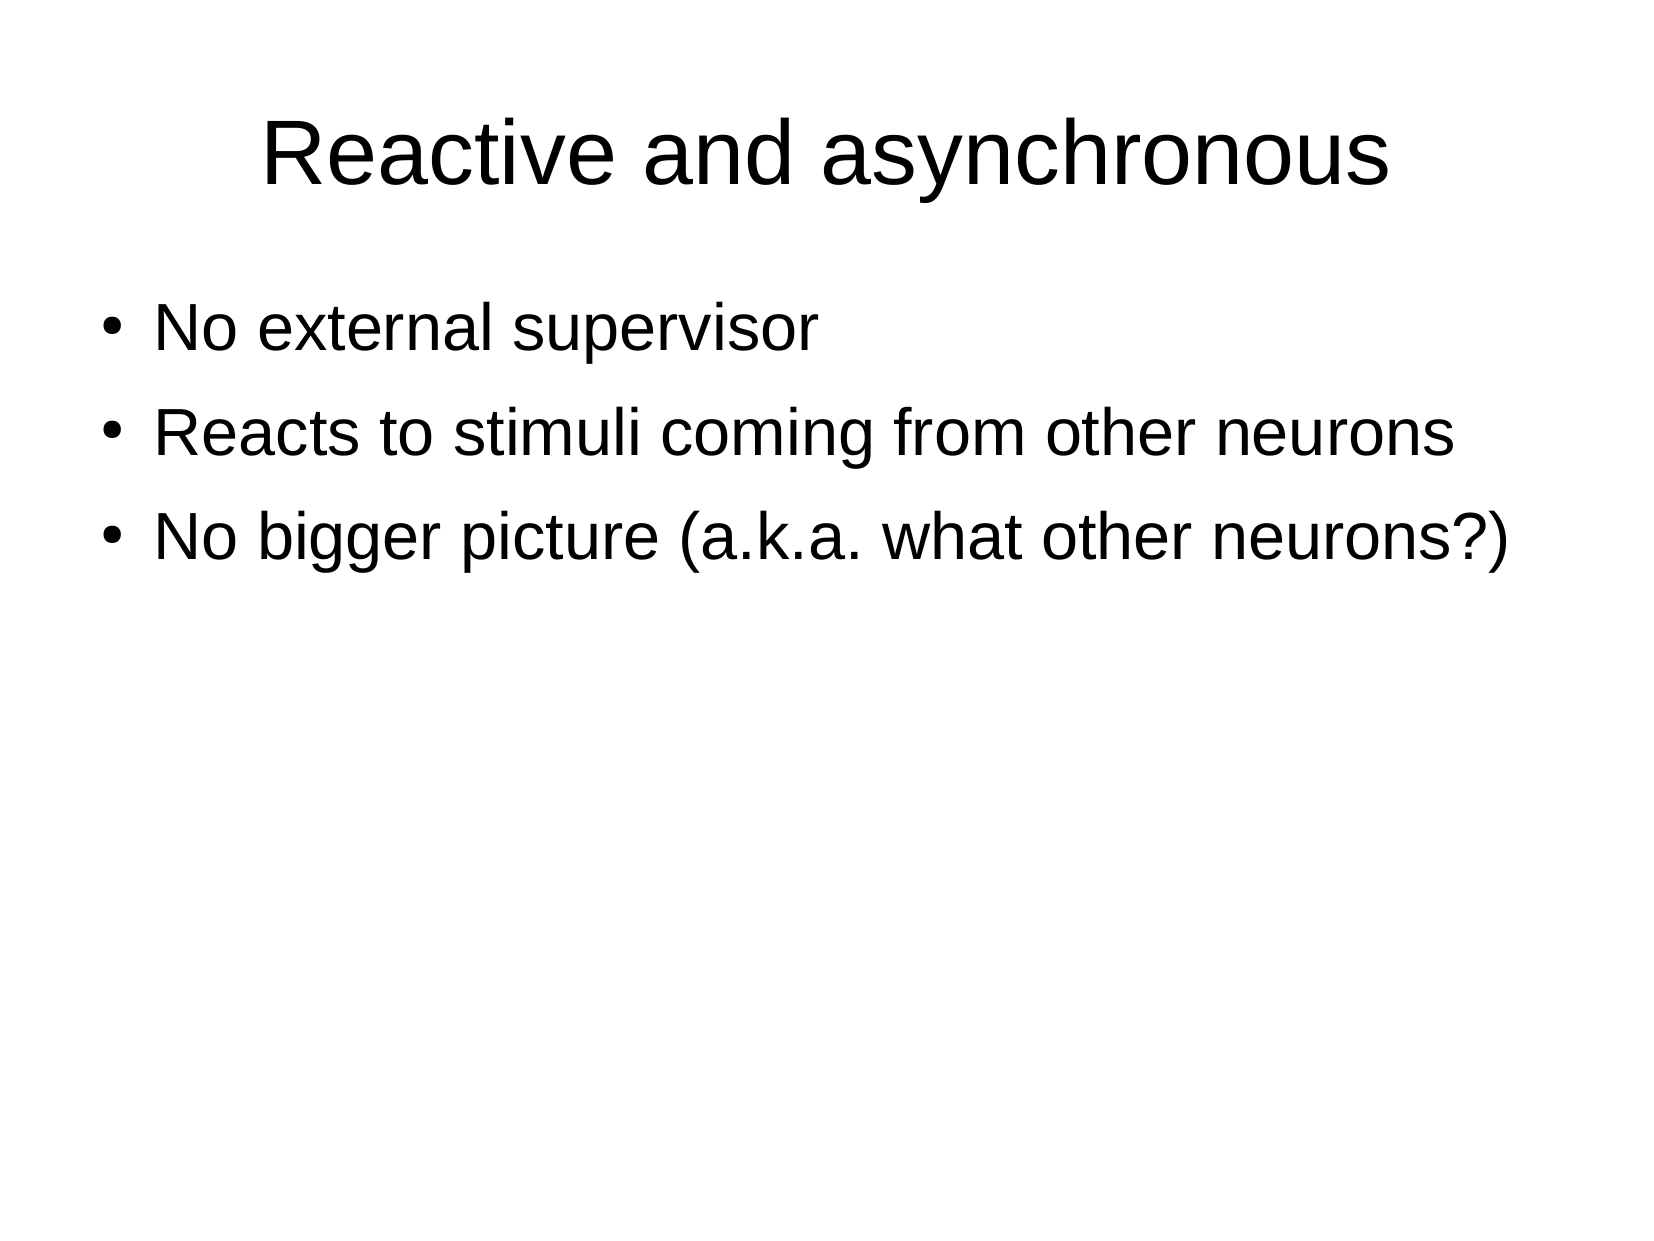

# Reactive and asynchronous
No external supervisor
Reacts to stimuli coming from other neurons
No bigger picture (a.k.a. what other neurons?)